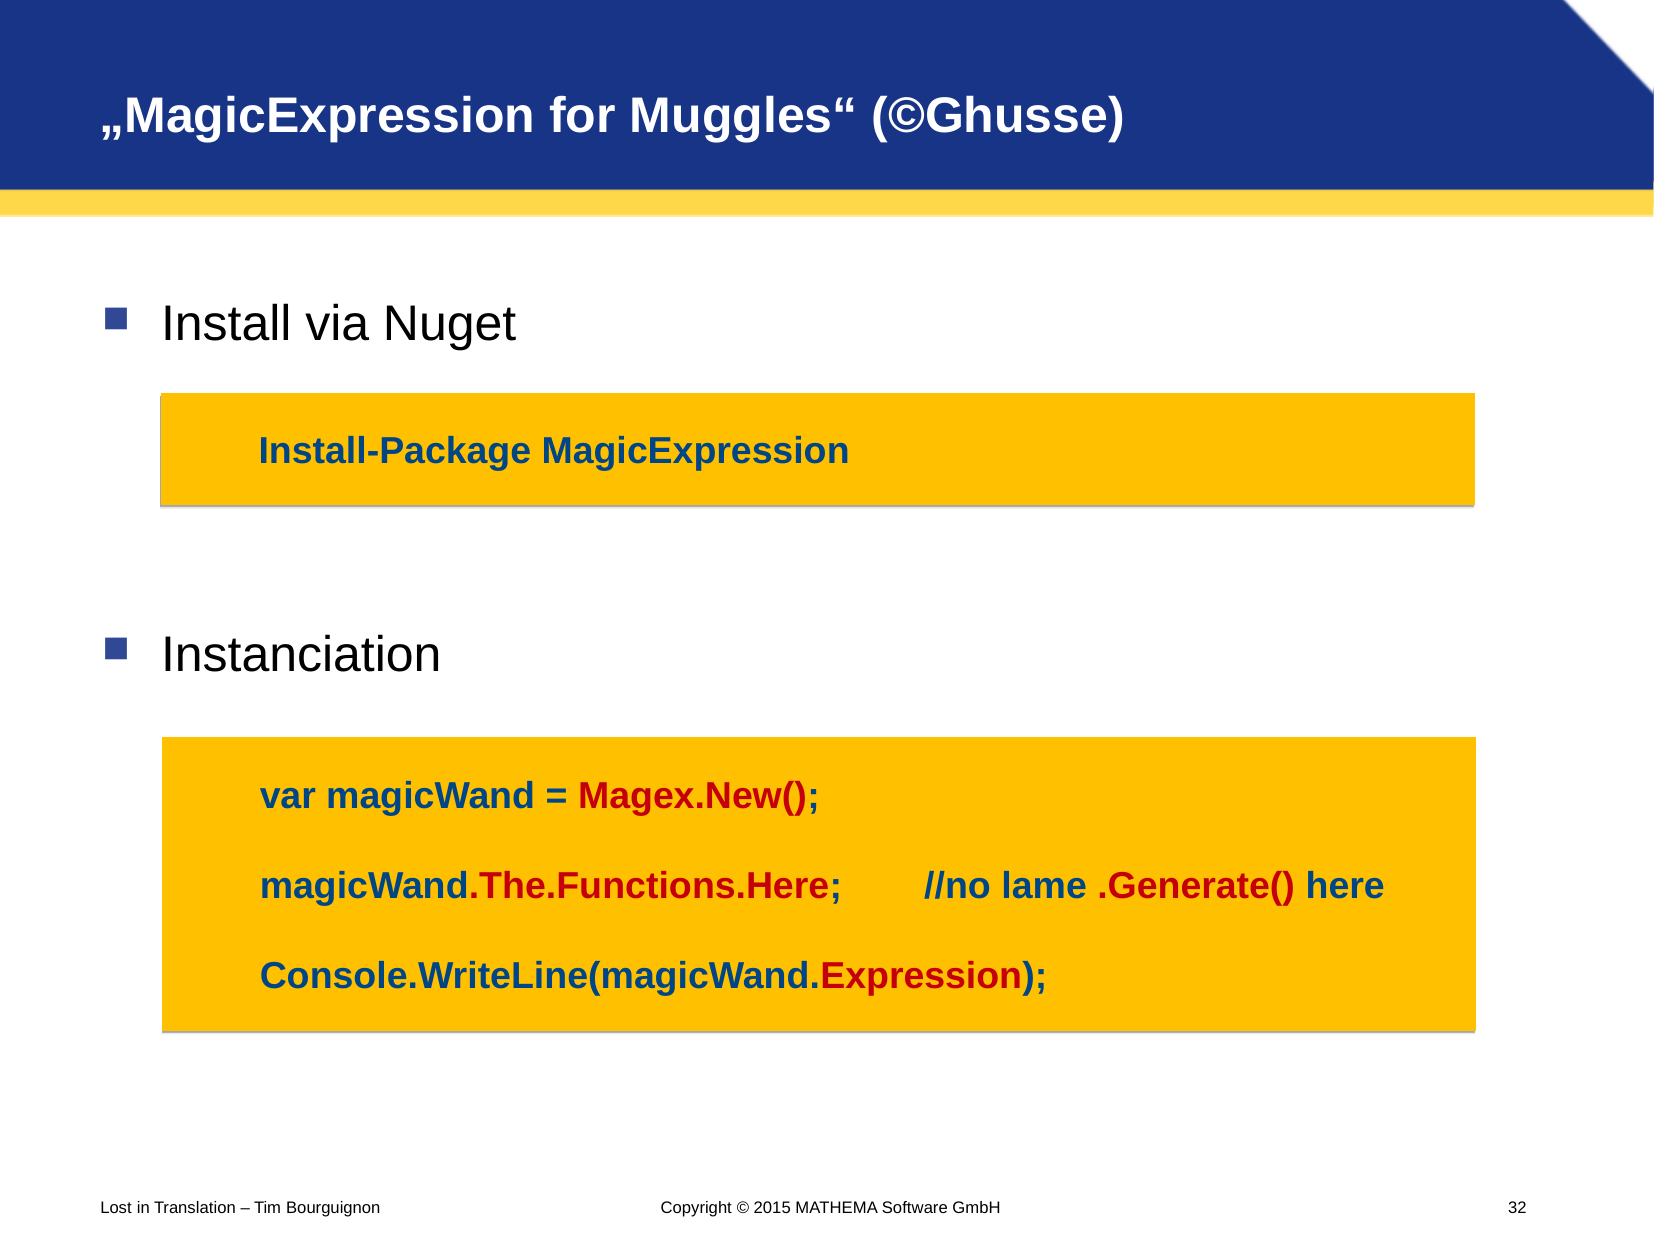

# „MagicExpression for Muggles“ (©Ghusse)
Install via Nuget
Instanciation
Install-Package MagicExpression
var magicWand = Magex.New();
magicWand.The.Functions.Here; 	//no lame .Generate() here
Console.WriteLine(magicWand.Expression);